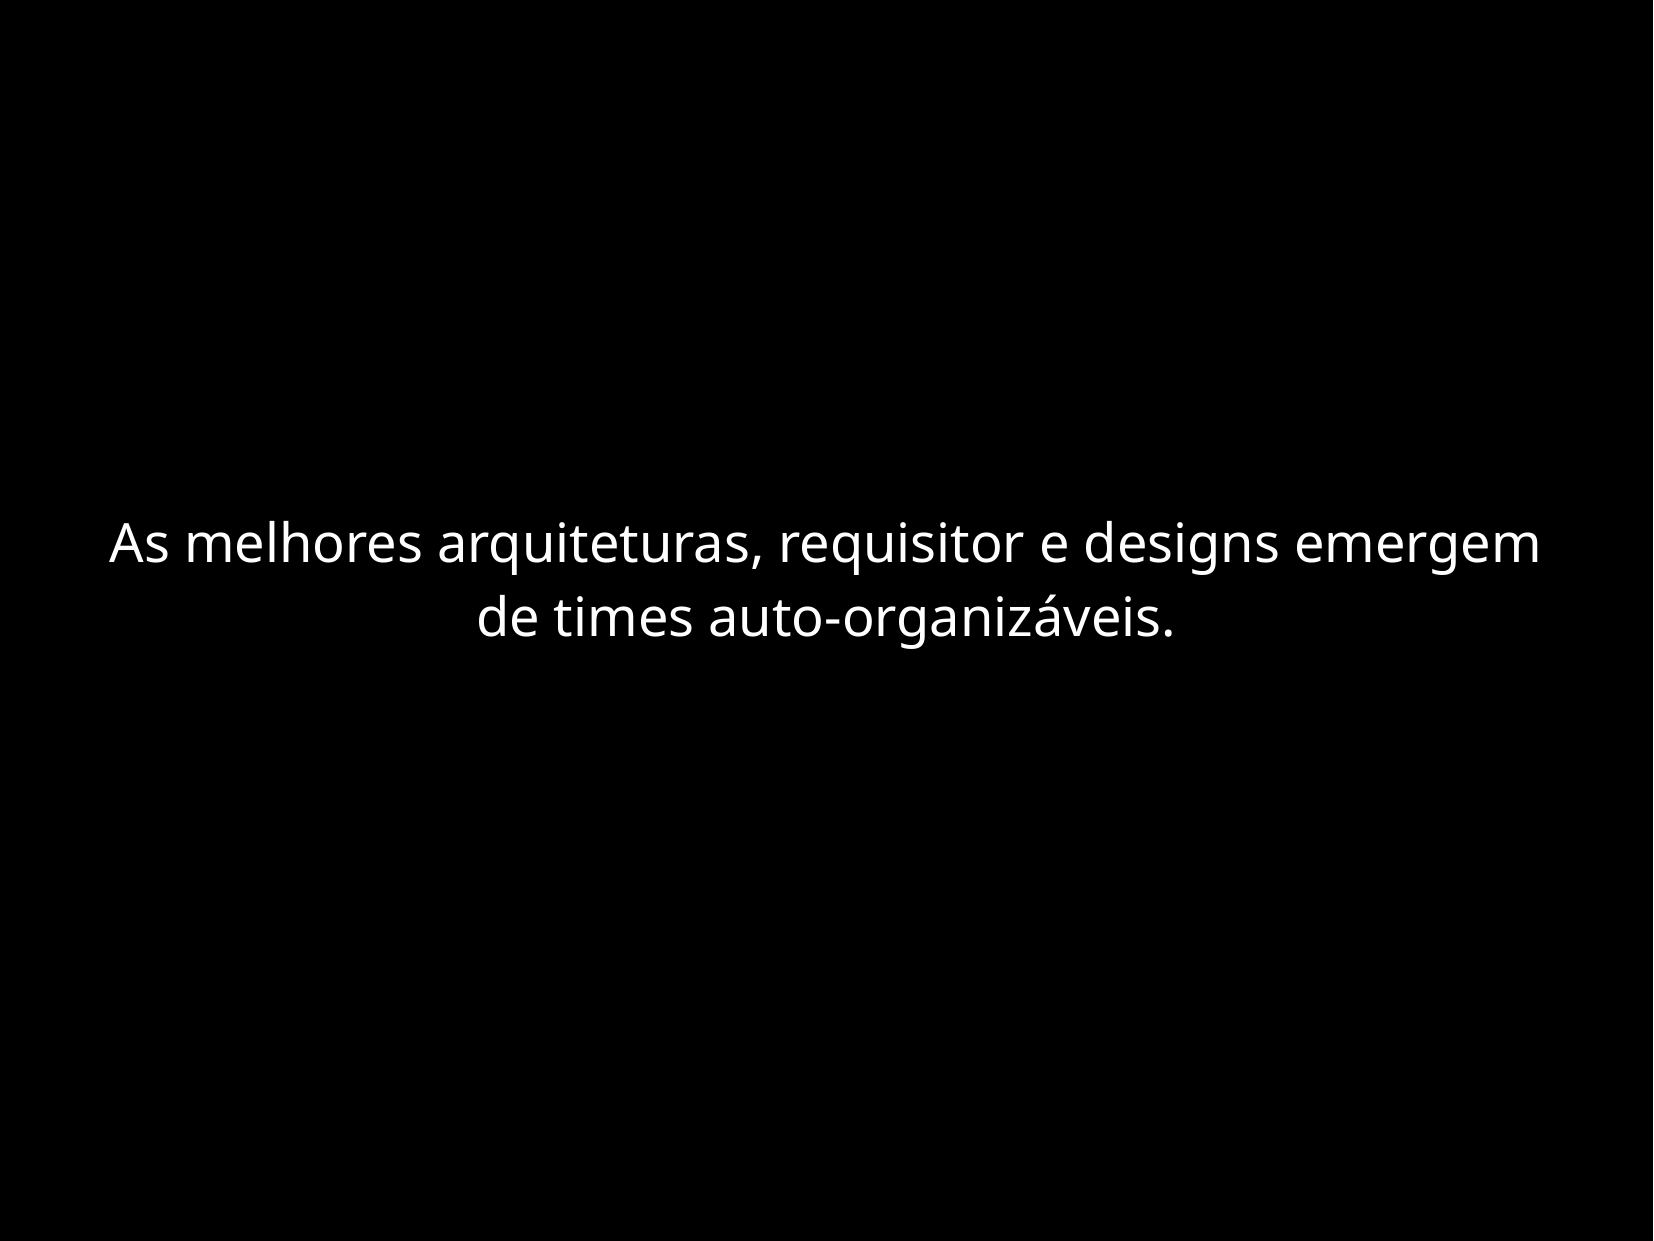

As melhores arquiteturas, requisitor e designs emergem de times auto-organizáveis.